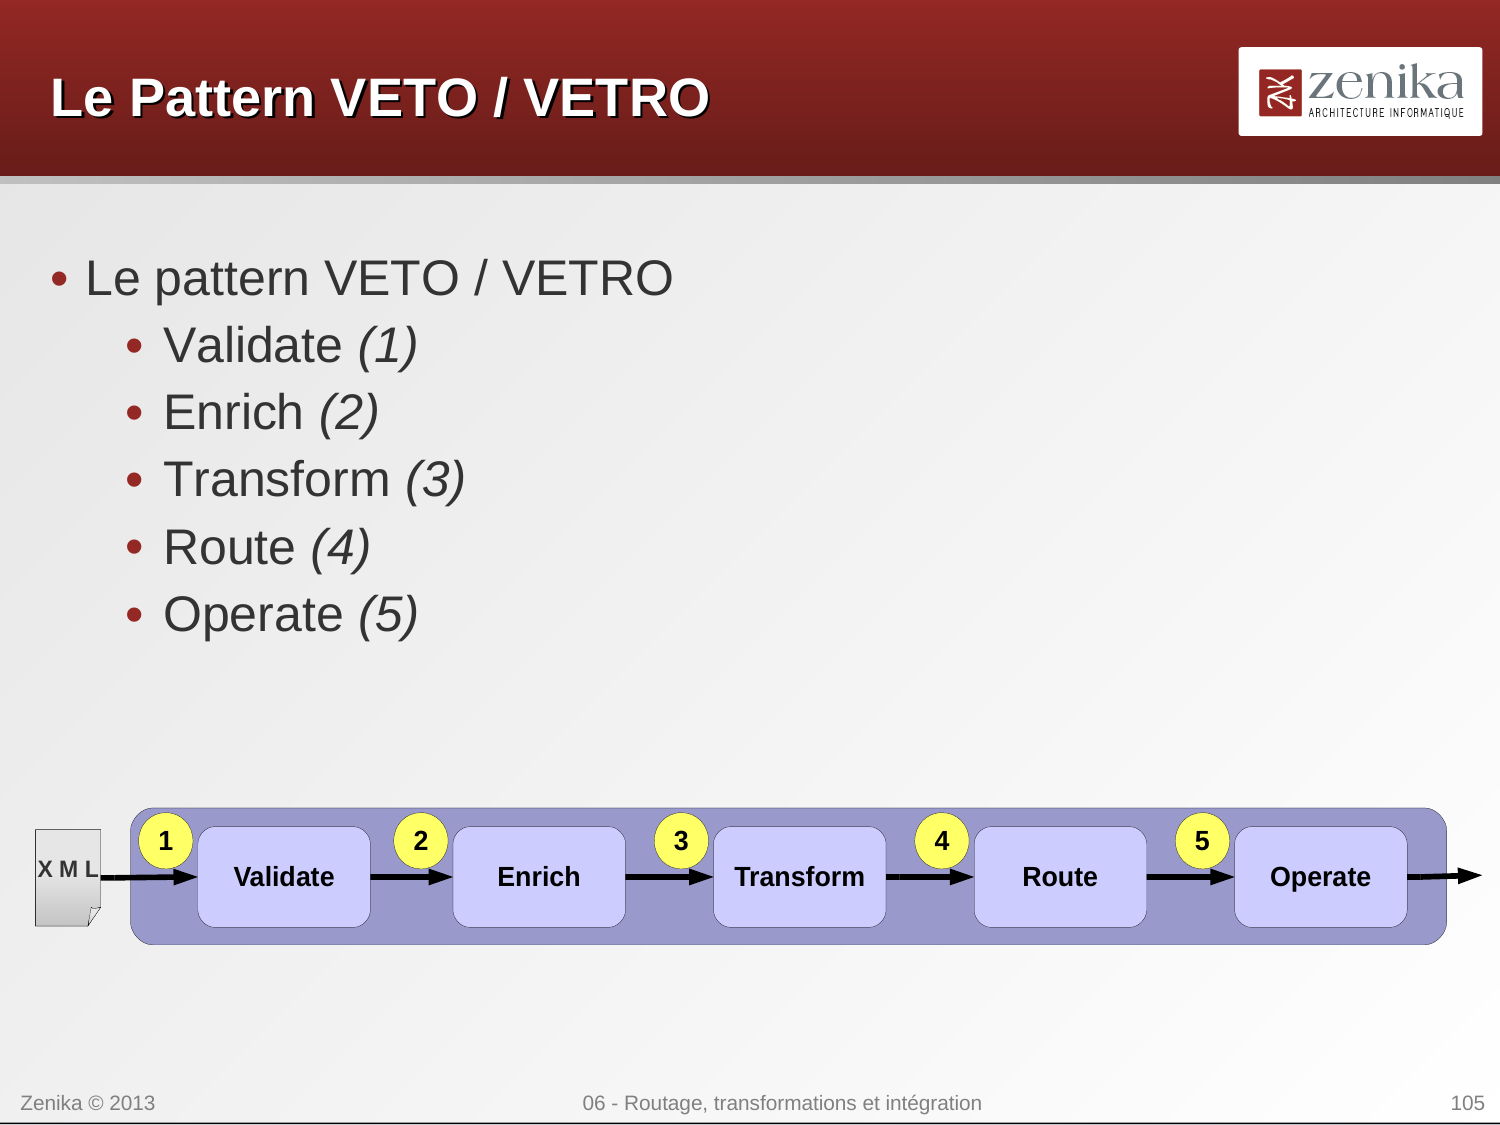

# Le Pattern VETO / VETRO
Le pattern VETO / VETRO
Validate (1)
Enrich (2)
Transform (3)
Route (4)
Operate (5)